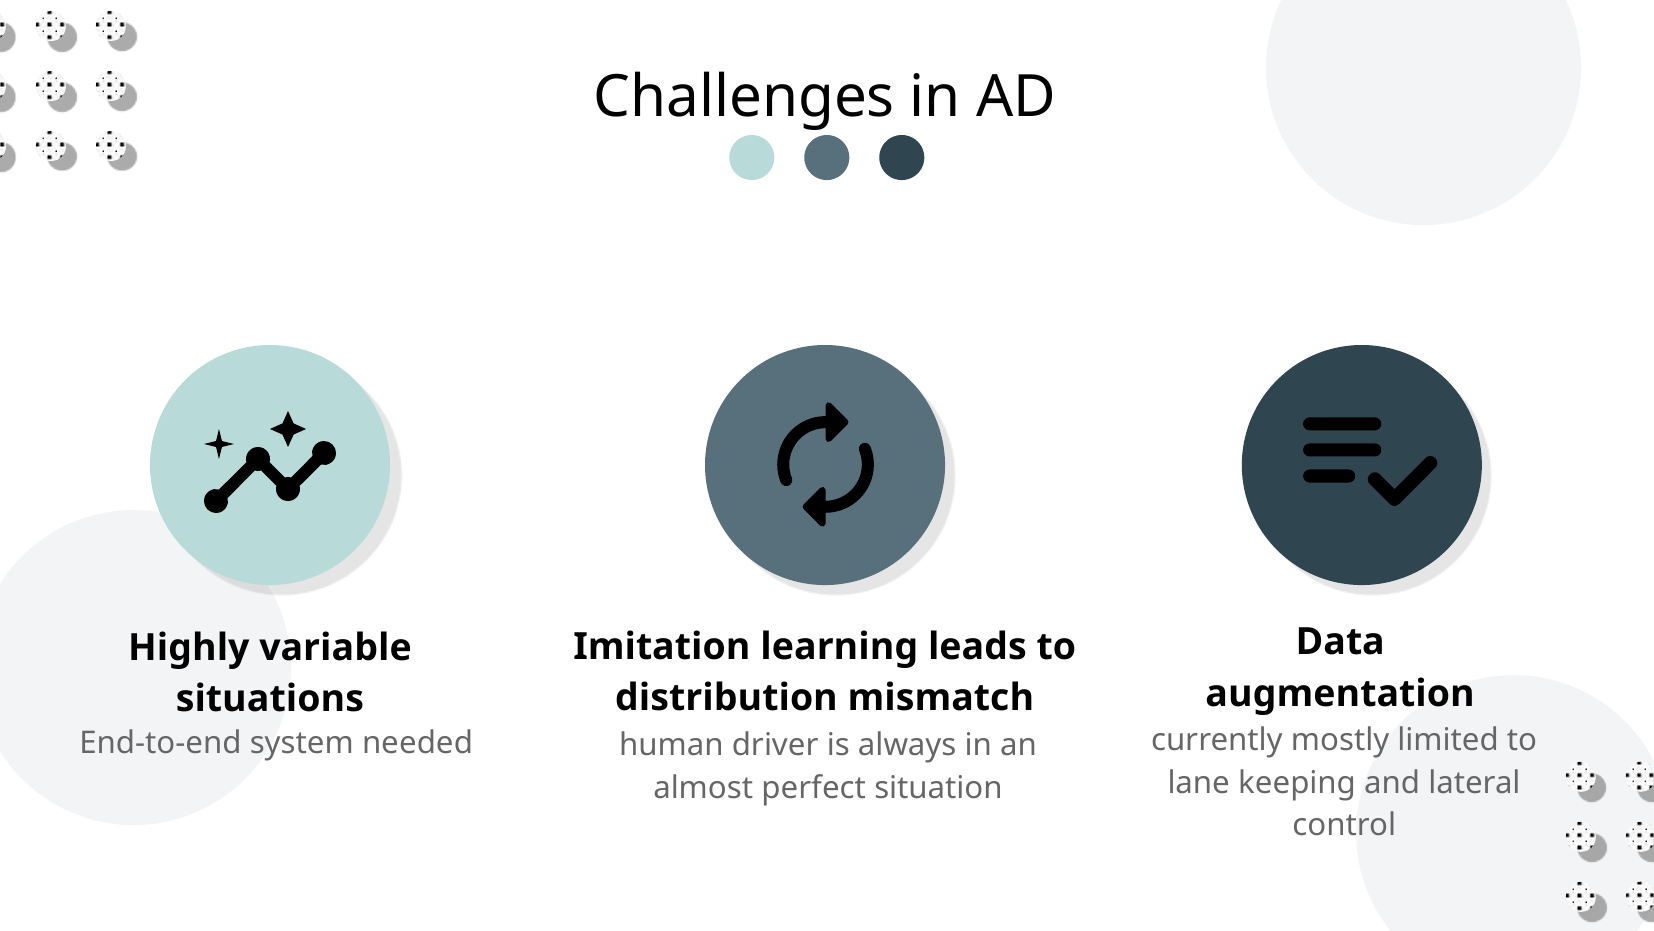

Challenges in AD
Imitation learning leads to distribution mismatch
Highly variable situations
Data augmentation
currently mostly limited to lane keeping and lateral control
End-to-end system needed
human driver is always in an almost perfect situation